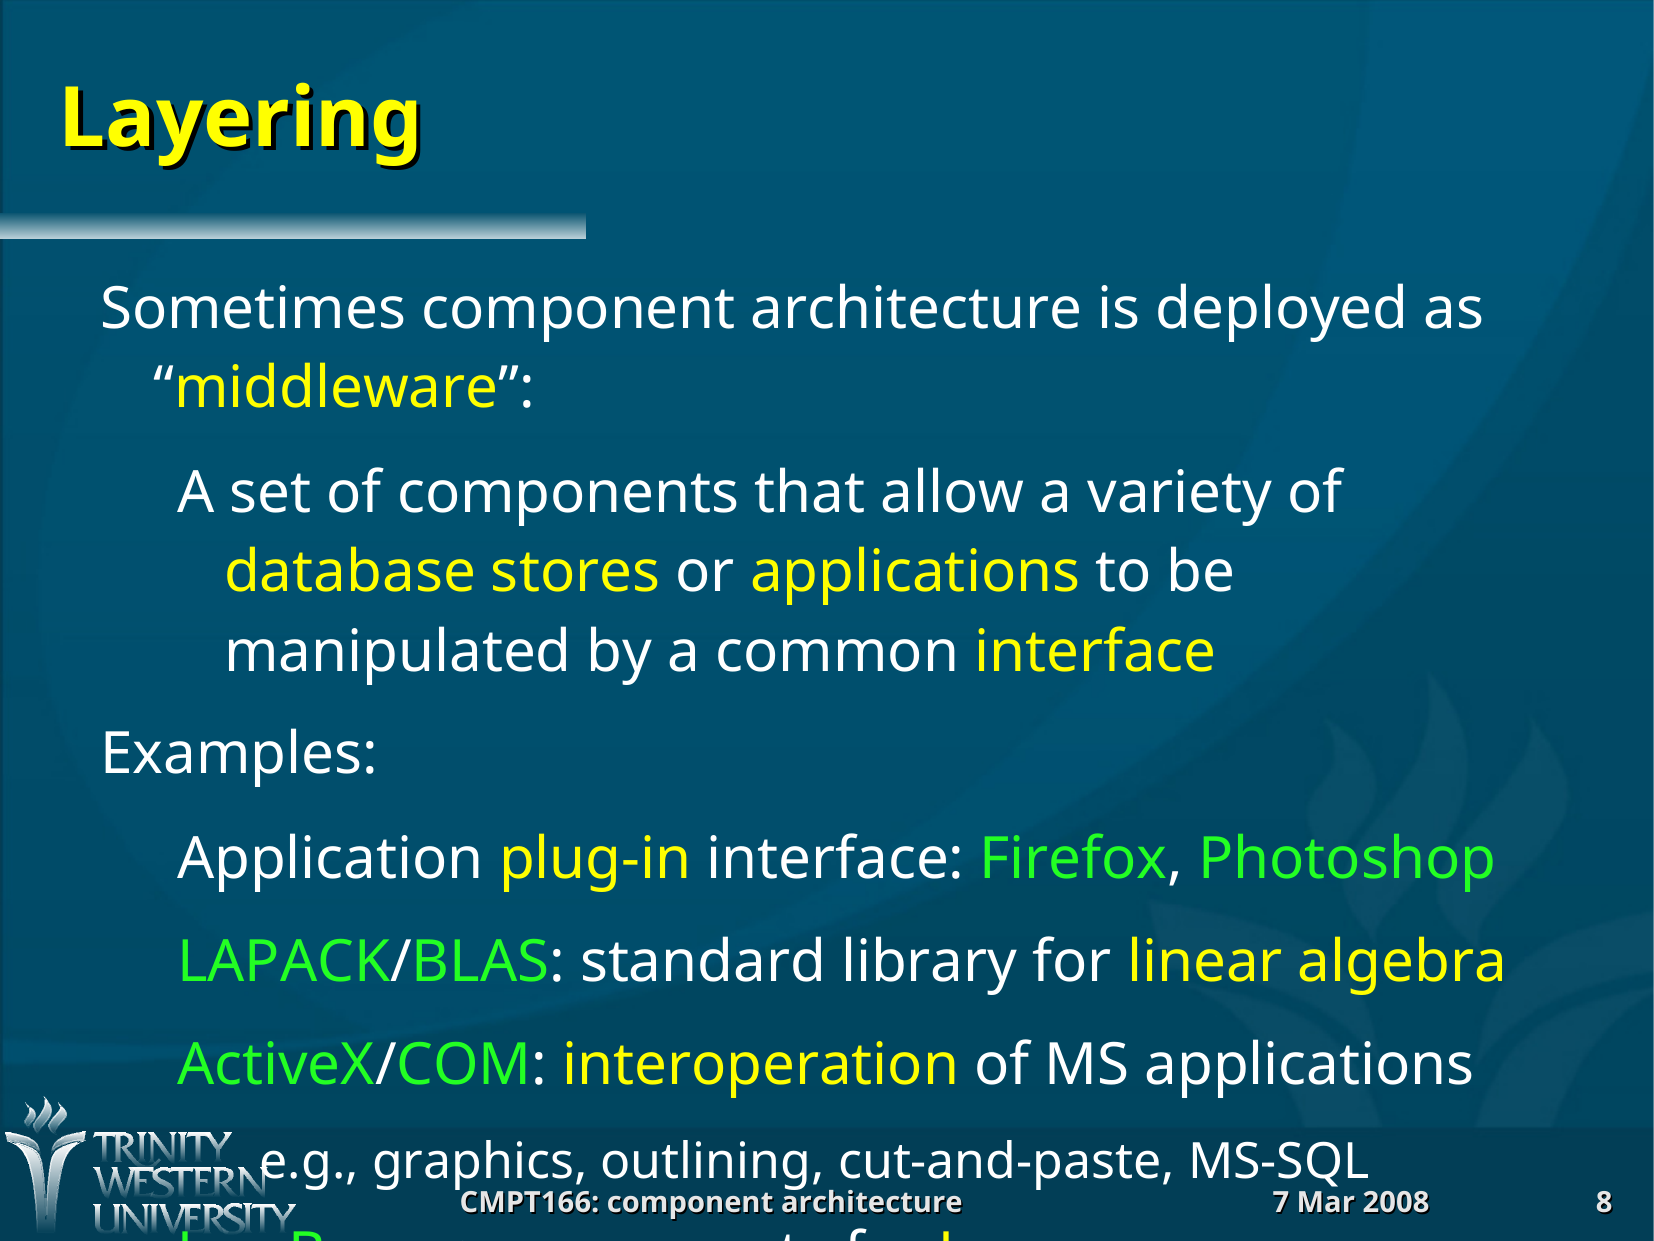

# Layering
Sometimes component architecture is deployed as “middleware”:
A set of components that allow a variety of database stores or applications to be manipulated by a common interface
Examples:
Application plug-in interface: Firefox, Photoshop
LAPACK/BLAS: standard library for linear algebra
ActiveX/COM: interoperation of MS applications
e.g., graphics, outlining, cut-and-paste, MS-SQL
JavaBeans: components for Java
CMPT166: component architecture
7 Mar 2008
8